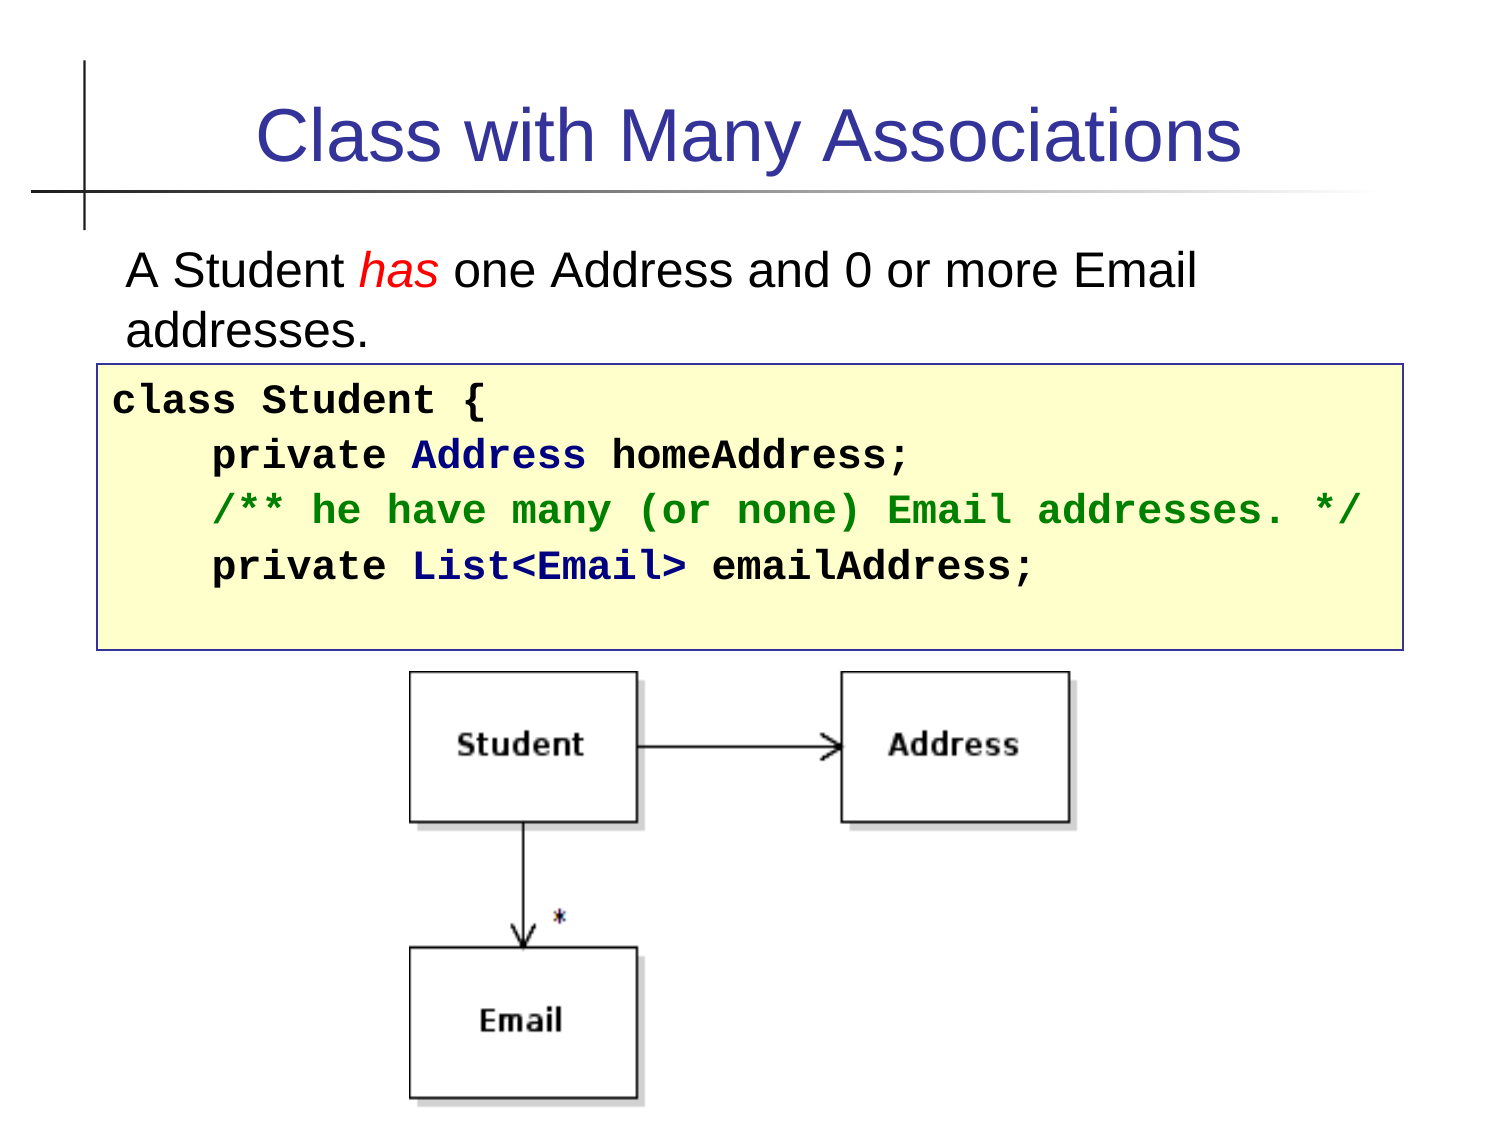

# Class with Many Associations
A Student has one Address and 0 or more Email addresses.
class Student {
 private Address homeAddress;
 /** he have many (or none) Email addresses. */
 private List<Email> emailAddress;